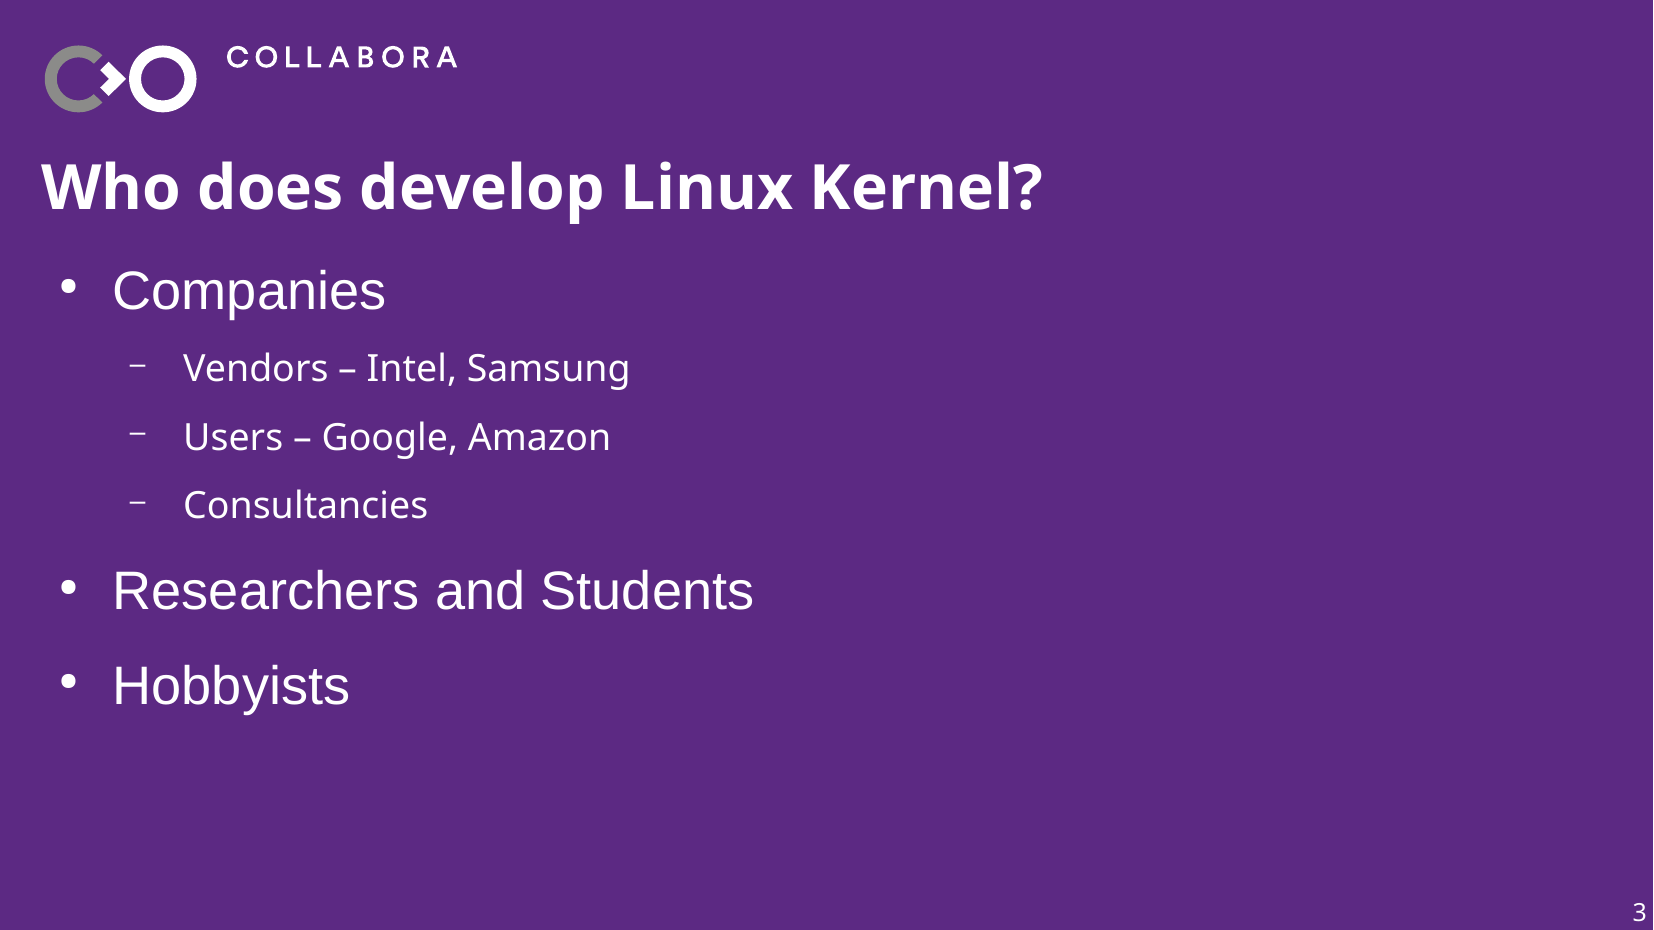

# Who does develop Linux Kernel?
Companies
Vendors – Intel, Samsung
Users – Google, Amazon
Consultancies
Researchers and Students
Hobbyists